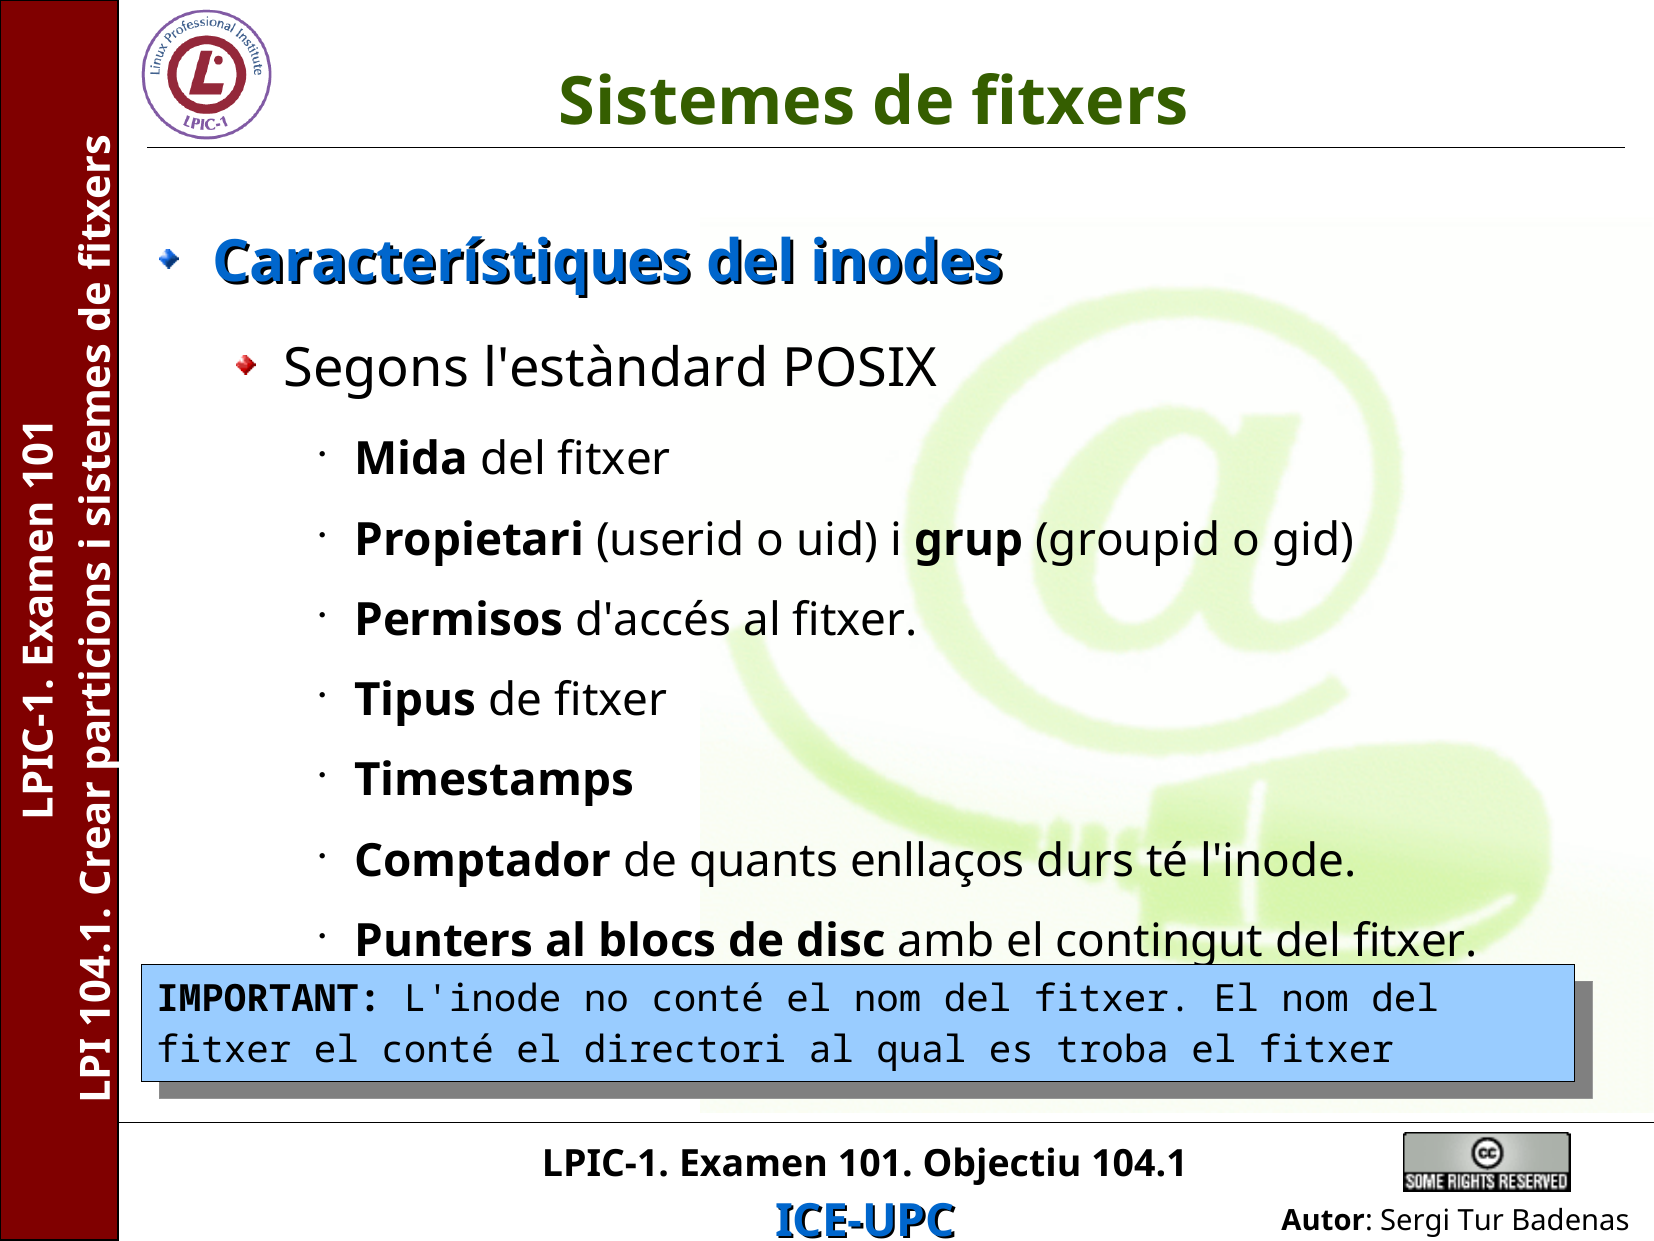

# Sistemes de fitxers
Característiques del inodes
Segons l'estàndard POSIX
Mida del fitxer
Propietari (userid o uid) i grup (groupid o gid)
Permisos d'accés al fitxer.
Tipus de fitxer
Timestamps
Comptador de quants enllaços durs té l'inode.
Punters al blocs de disc amb el contingut del fitxer.
IMPORTANT: L'inode no conté el nom del fitxer. El nom del fitxer el conté el directori al qual es troba el fitxer